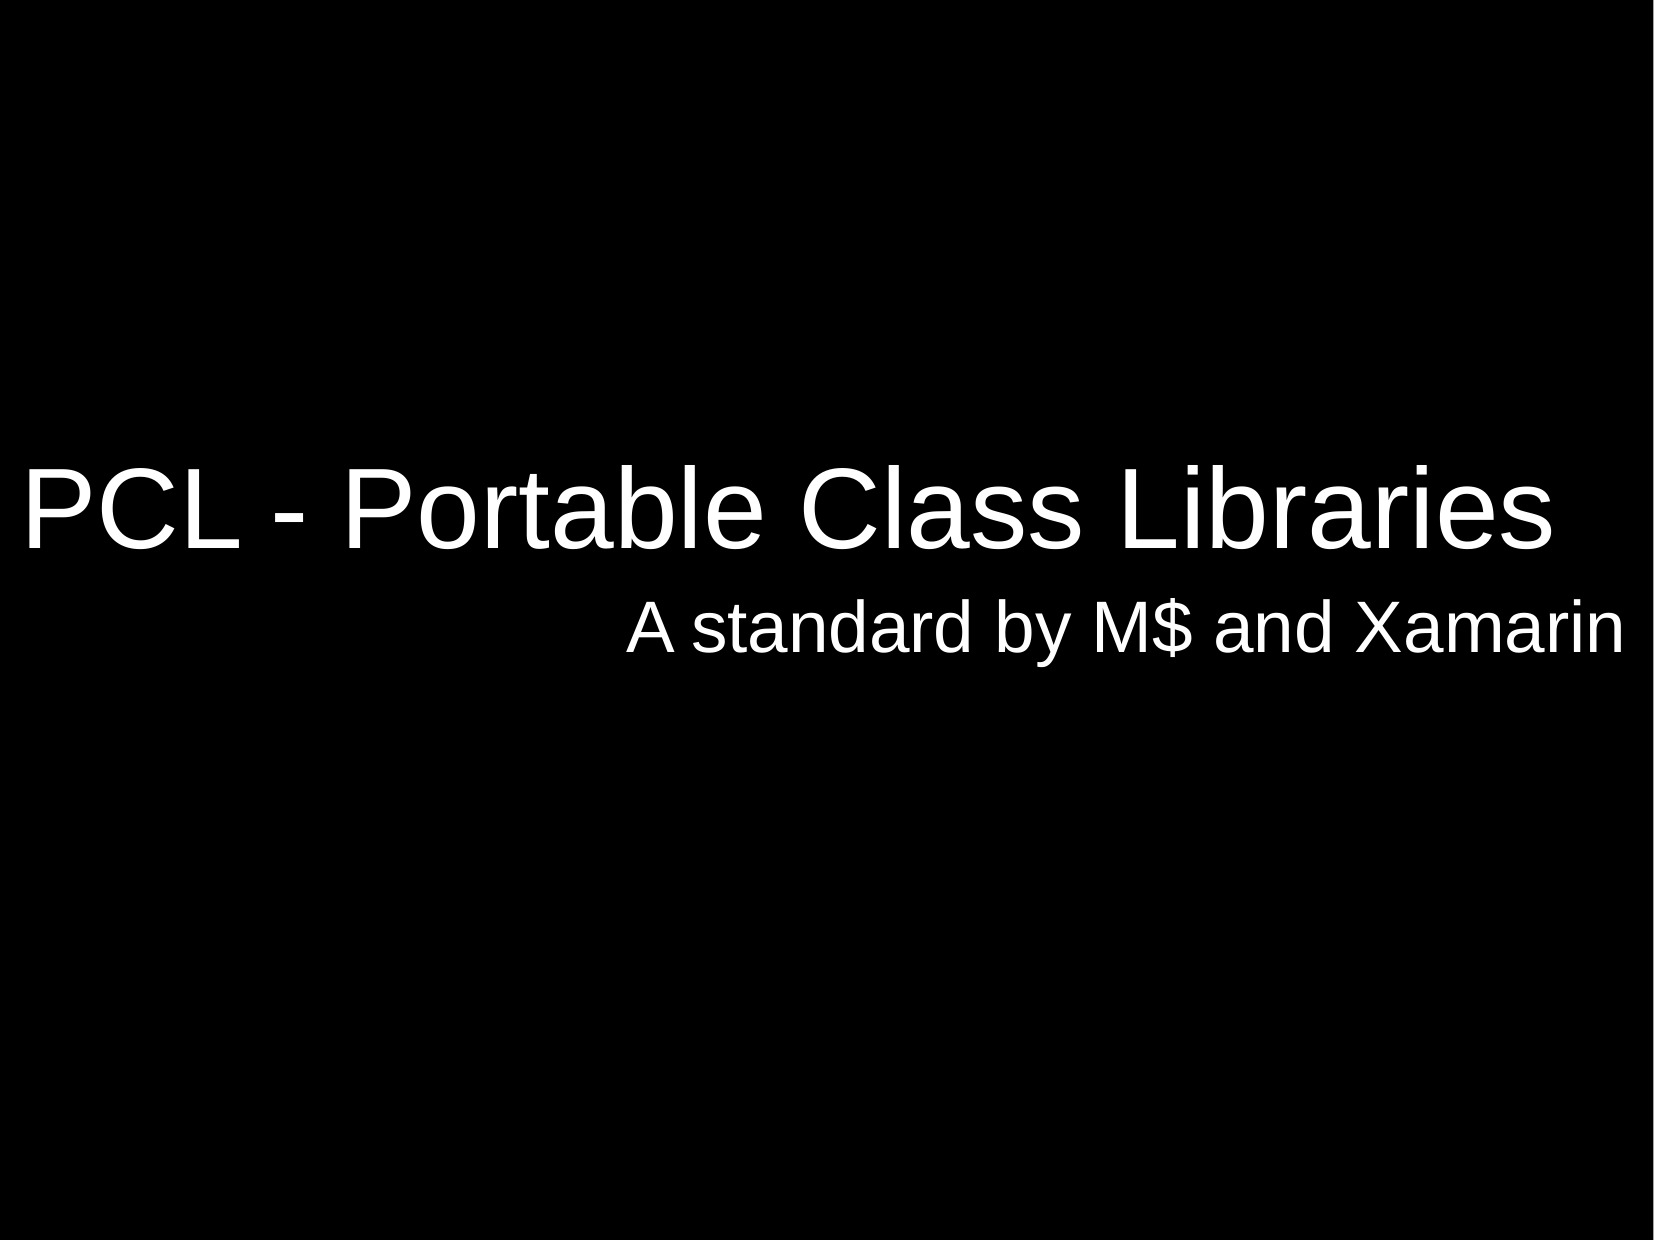

PCL - Portable Class Libraries
A standard by M$ and Xamarin